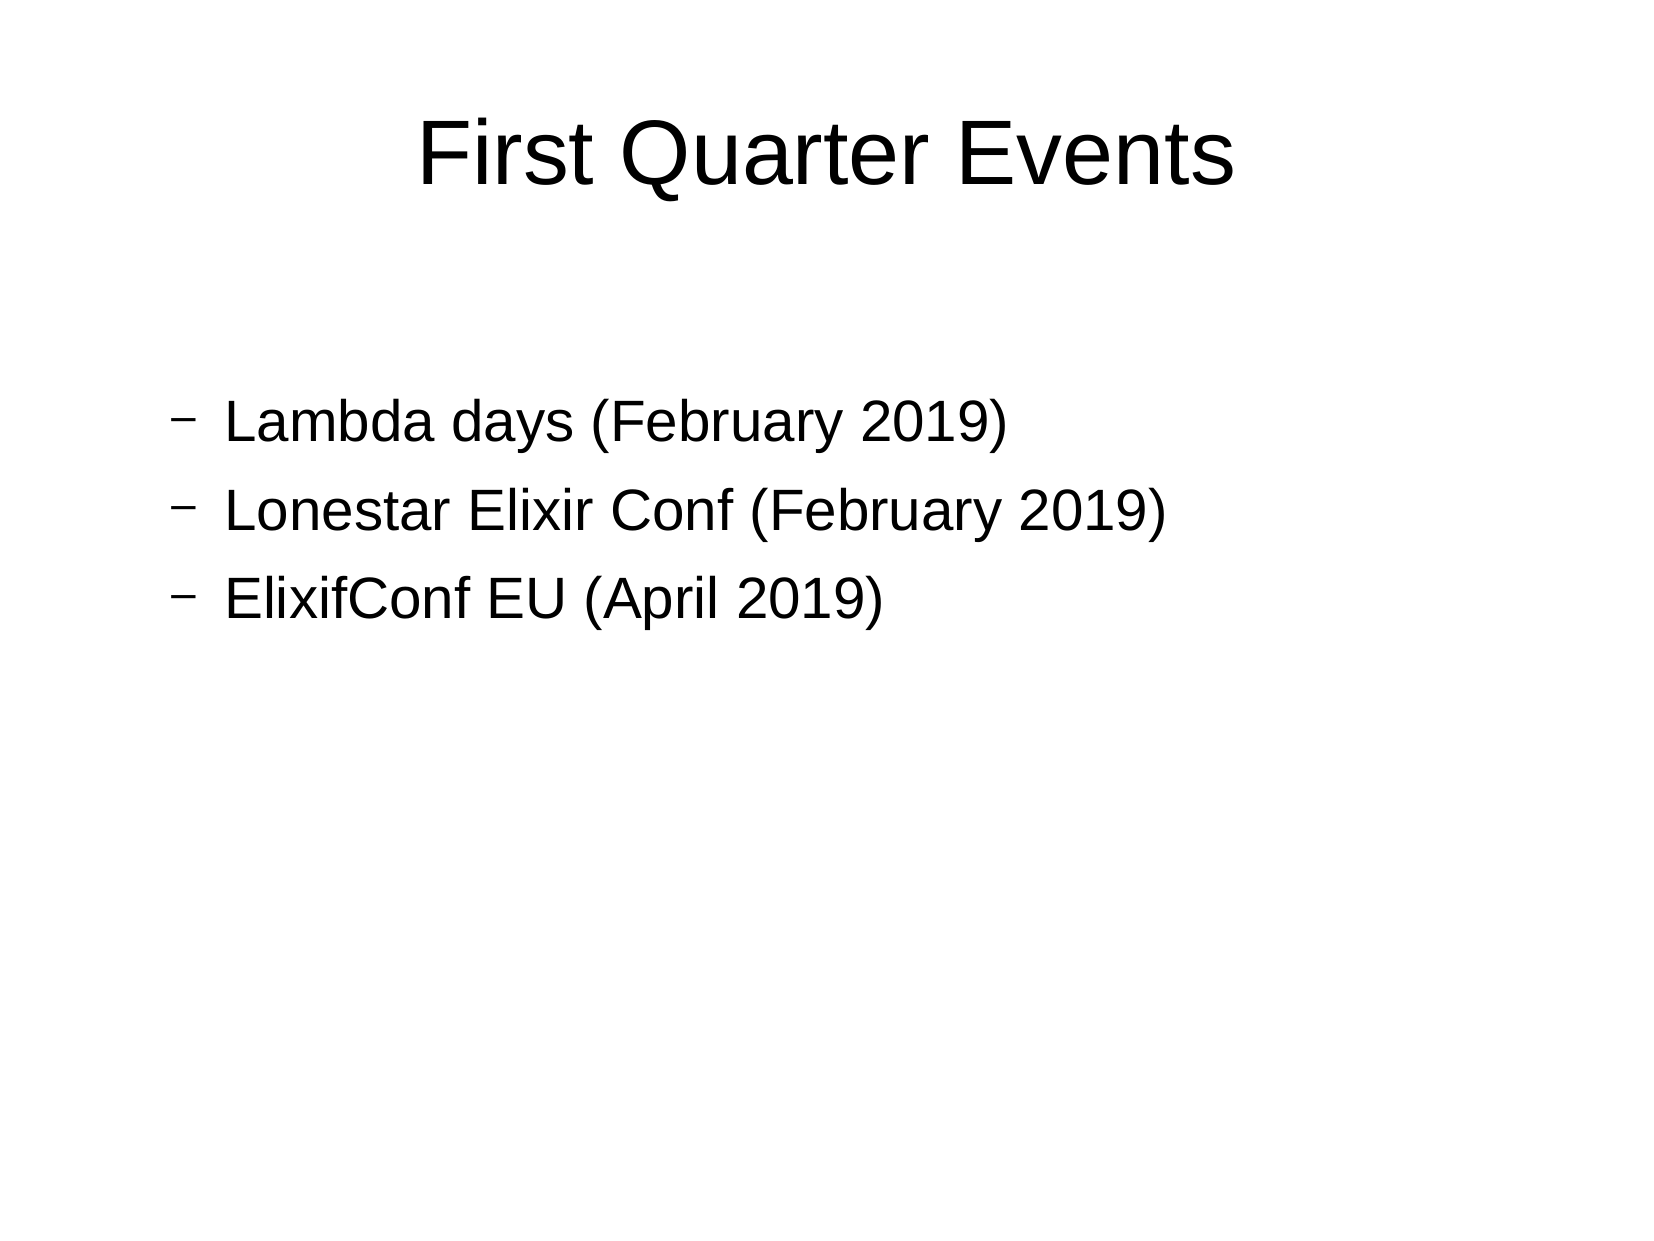

# First Quarter Events
Lambda days (February 2019)
Lonestar Elixir Conf (February 2019)
ElixifConf EU (April 2019)